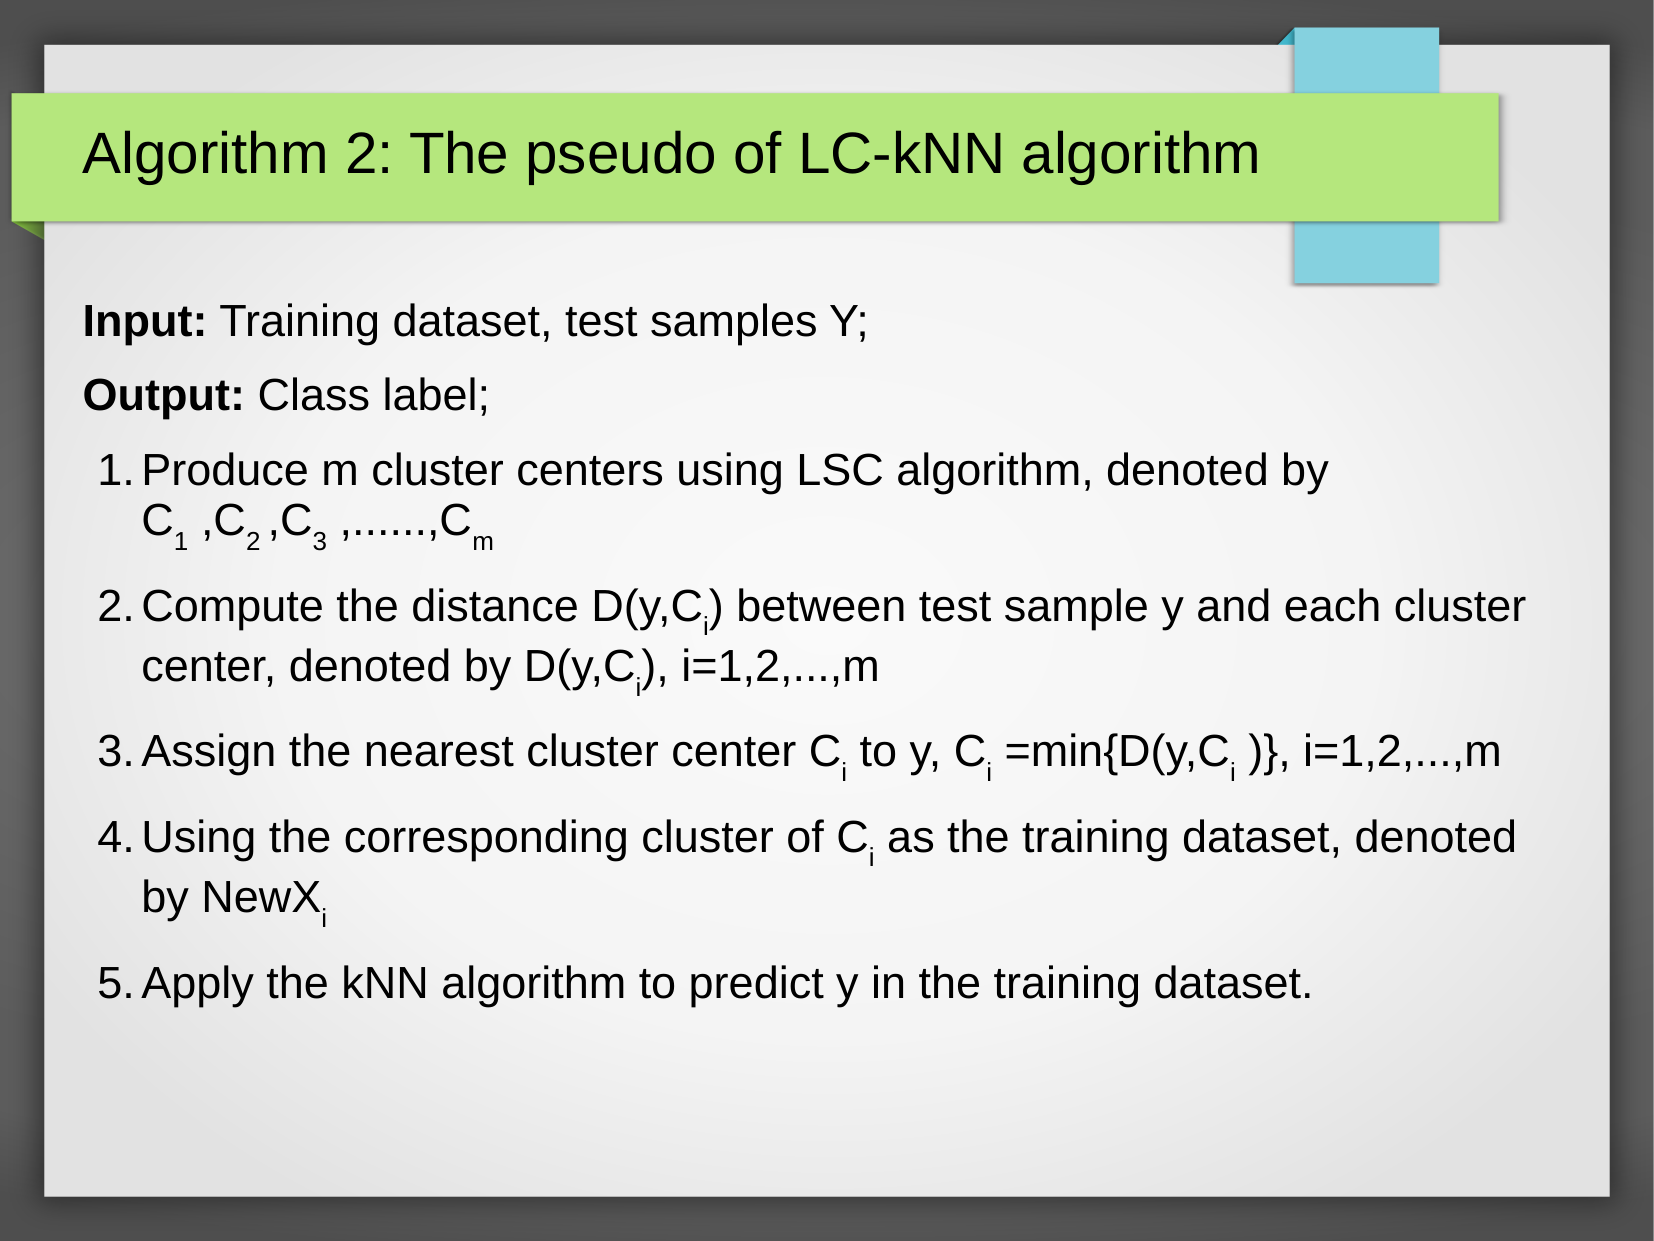

# Algorithm 2: The pseudo of LC-kNN algorithm
Input: Training dataset, test samples Y;
Output: Class label;
Produce m cluster centers using LSC algorithm, denoted by C1 ,C2 ,C3 ,......,Cm
Compute the distance D(y,Ci) between test sample y and each cluster center, denoted by D(y,Ci), i=1,2,...,m
Assign the nearest cluster center Ci to y, Ci =min{D(y,Ci )}, i=1,2,...,m
Using the corresponding cluster of Ci as the training dataset, denoted by NewXi
Apply the kNN algorithm to predict y in the training dataset.